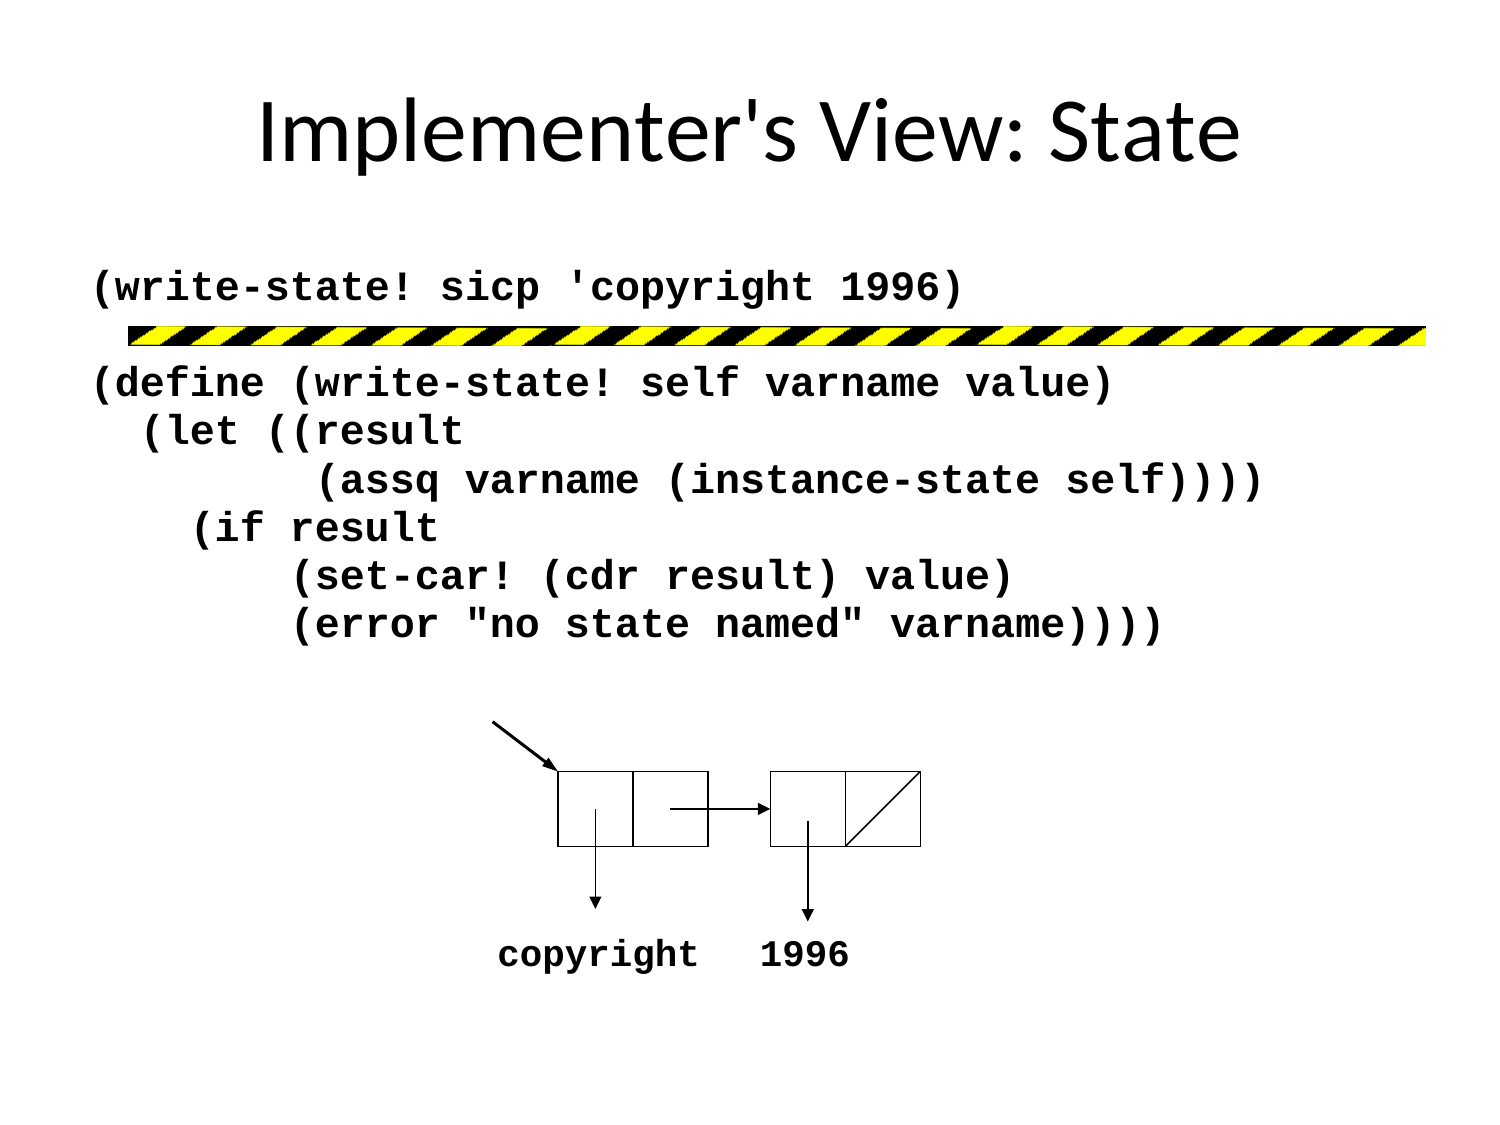

# Implementer's View: State
(write-state! sicp 'copyright 1996)
(define (write-state! self varname value)
 (let ((result
 (assq varname (instance-state self))))
 (if result
 (set-car! (cdr result) value)
 (error "no state named" varname))))
copyright
1996